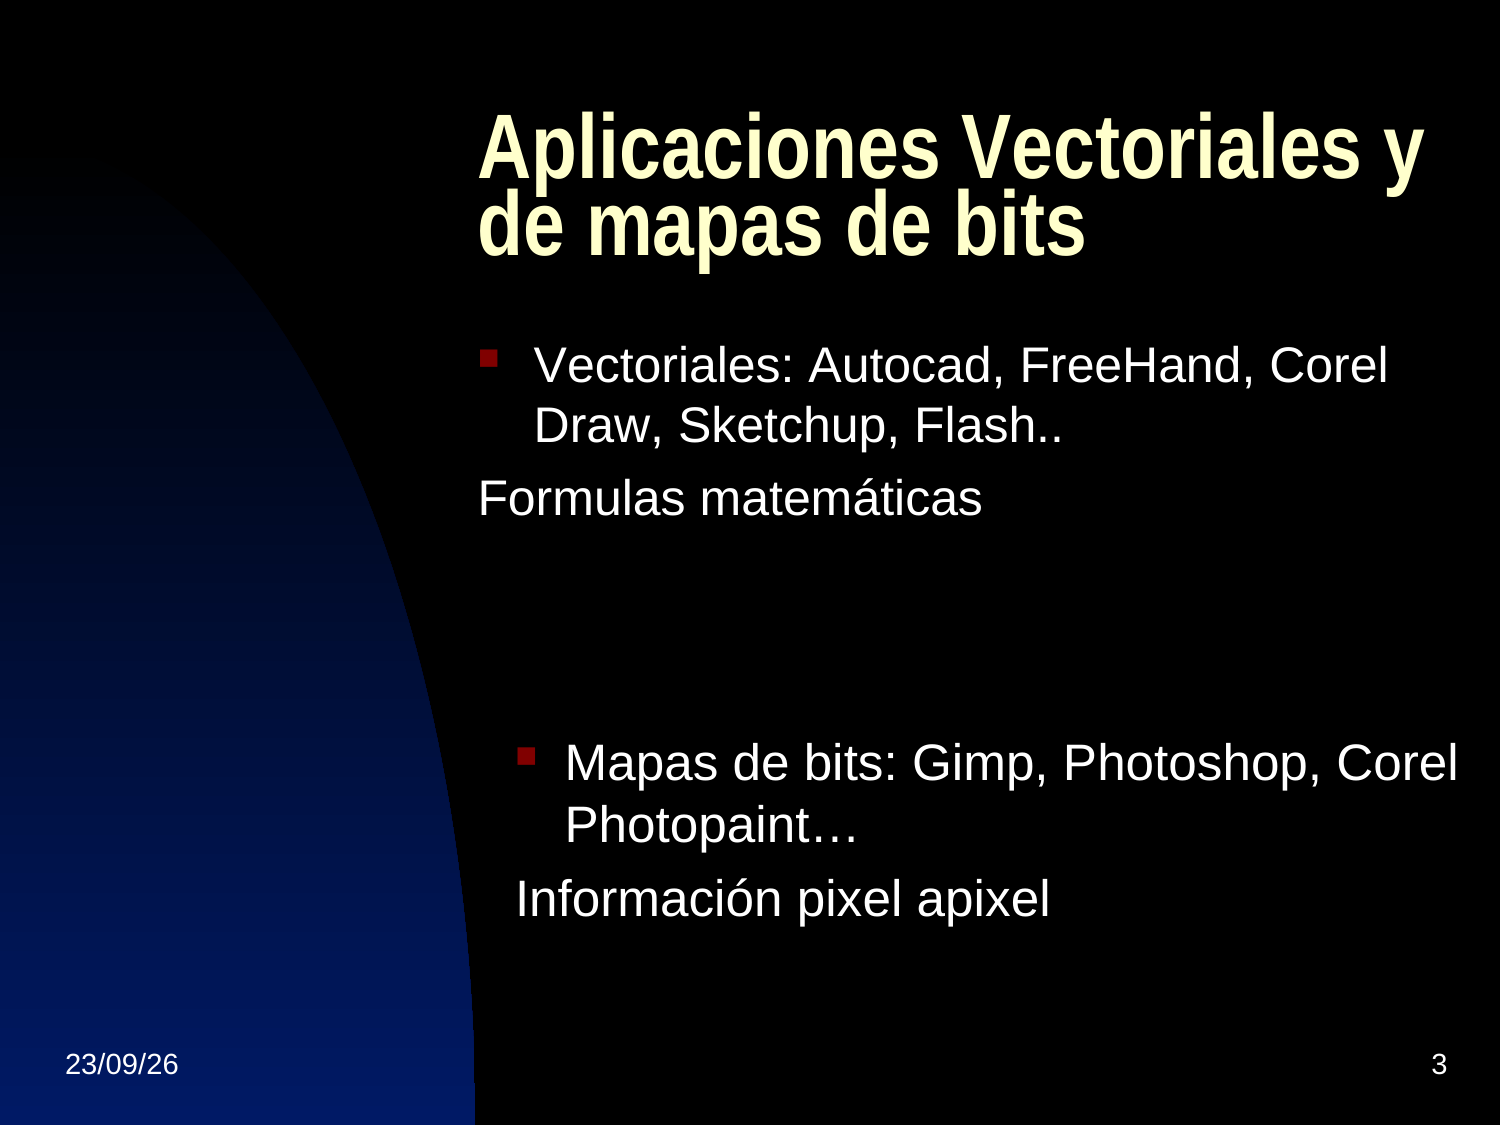

# Aplicaciones Vectoriales y de mapas de bits
Vectoriales: Autocad, FreeHand, Corel Draw, Sketchup, Flash..
Formulas matemáticas
Mapas de bits: Gimp, Photoshop, Corel Photopaint…
Información pixel apixel
3